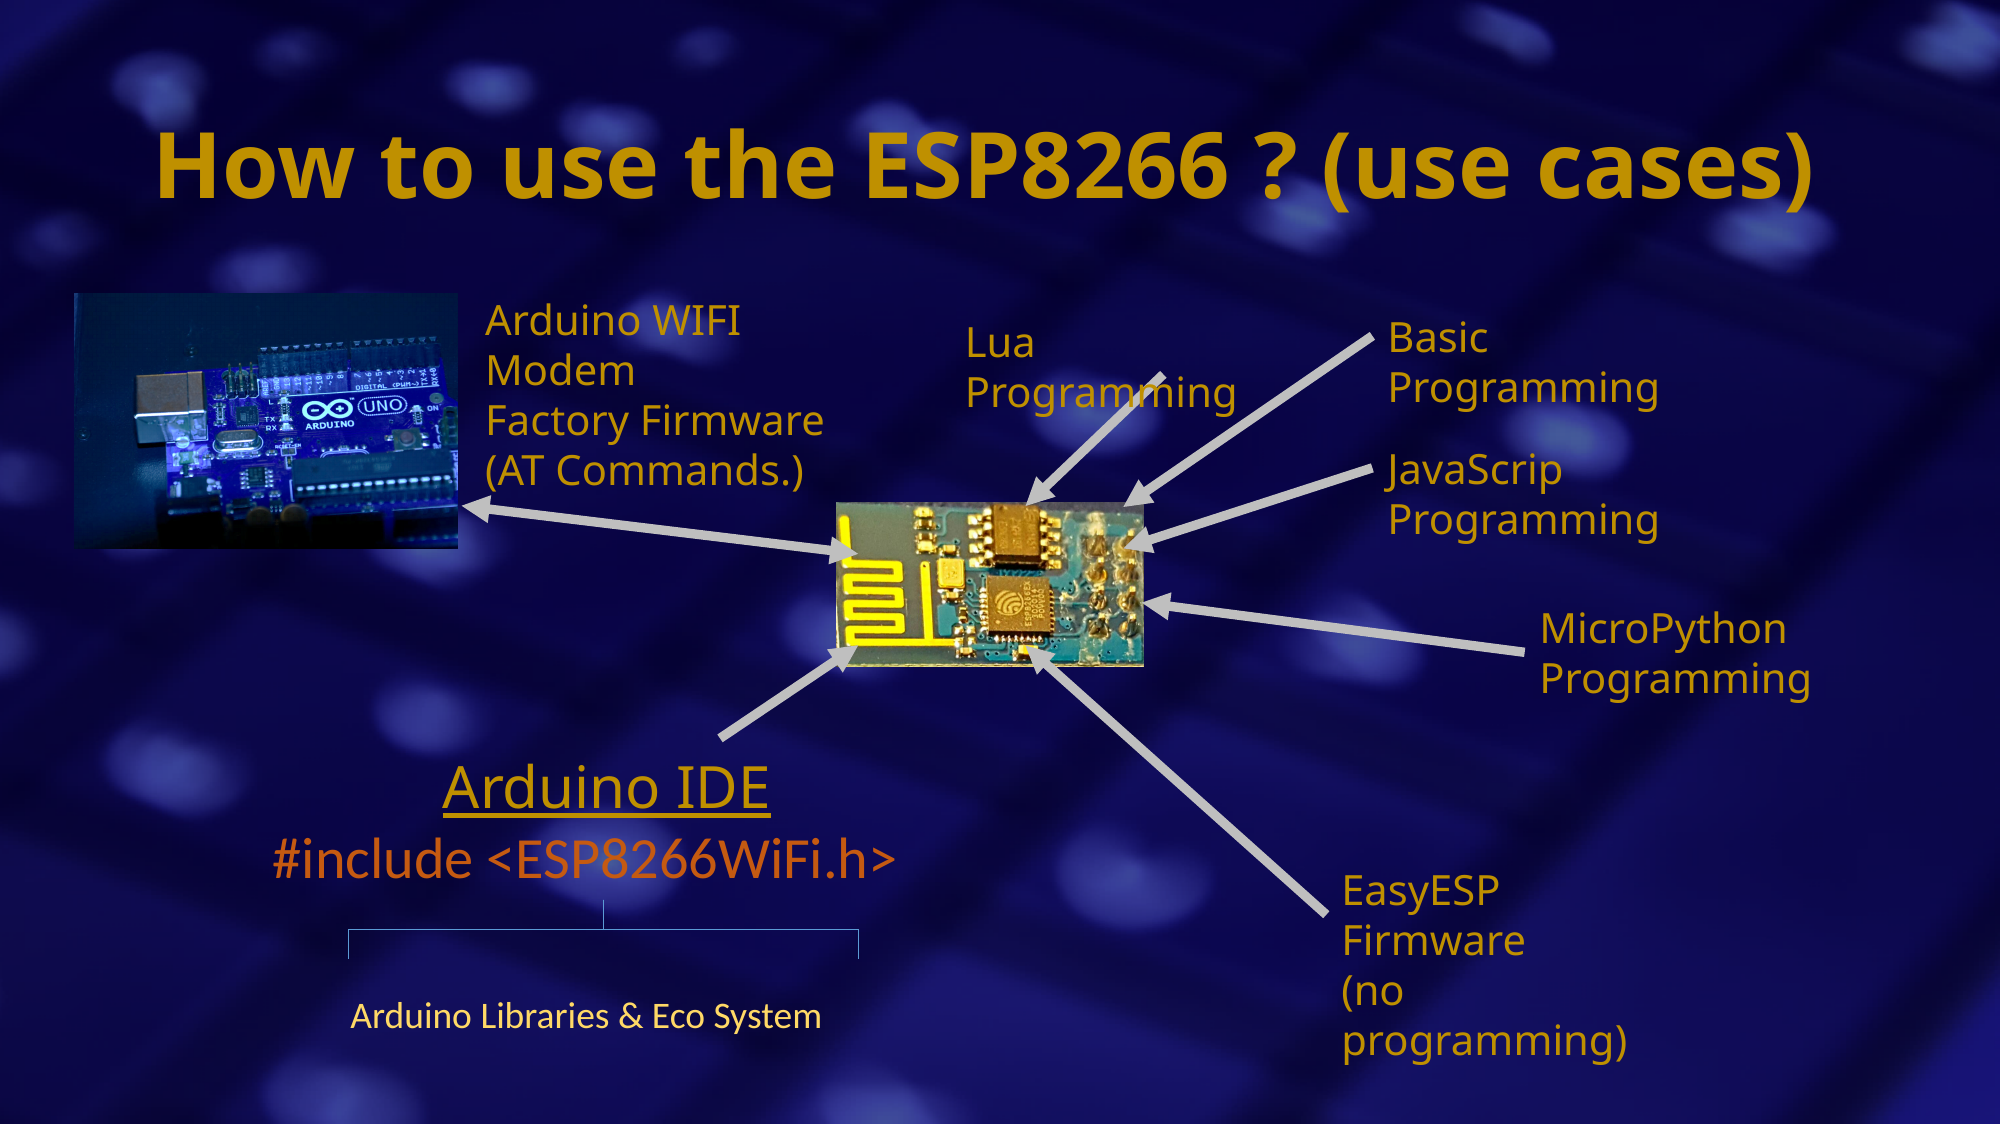

# How to use the ESP8266 ? (use cases)
Arduino WIFI Modem
Factory Firmware
(AT Commands.)
Basic Programming
Lua Programming
JavaScrip Programming
MicroPython Programming
Arduino IDE
#include <ESP8266WiFi.h>
EasyESP Firmware
(no programming)
Arduino Libraries & Eco System